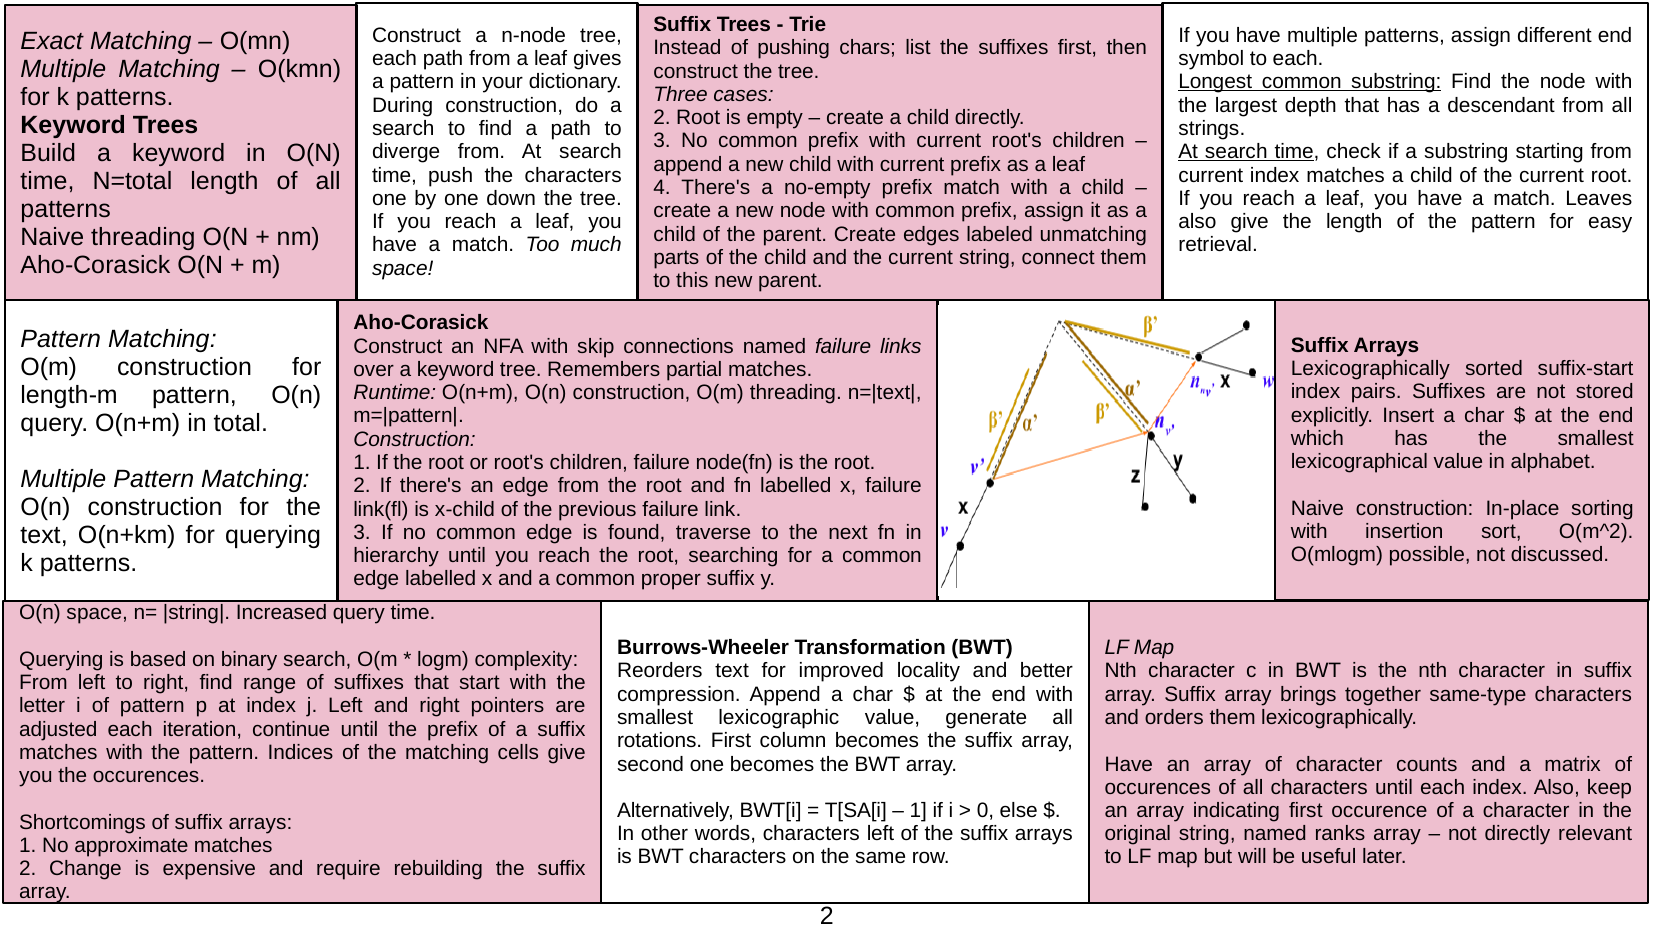

Construct a n-node tree, each path from a leaf gives a pattern in your dictionary. During construction, do a search to find a path to diverge from. At search time, push the characters one by one down the tree. If you reach a leaf, you have a match. Too much space!
If you have multiple patterns, assign different end symbol to each.
Longest common substring: Find the node with the largest depth that has a descendant from all strings.
At search time, check if a substring starting from current index matches a child of the current root. If you reach a leaf, you have a match. Leaves also give the length of the pattern for easy retrieval.
Exact Matching – O(mn)
Multiple Matching – O(kmn) for k patterns.
Keyword Trees
Build a keyword in O(N) time, N=total length of all patterns
Naive threading O(N + nm)
Aho-Corasick O(N + m)
Suffix Trees - Trie
Instead of pushing chars; list the suffixes first, then construct the tree.
Three cases:
2. Root is empty – create a child directly.
3. No common prefix with current root's children – append a new child with current prefix as a leaf
4. There's a no-empty prefix match with a child – create a new node with common prefix, assign it as a child of the parent. Create edges labeled unmatching parts of the child and the current string, connect them to this new parent.
Pattern Matching:
O(m) construction for length-m pattern, O(n) query. O(n+m) in total.
Multiple Pattern Matching:
O(n) construction for the text, O(n+km) for querying k patterns.
Aho-Corasick
Construct an NFA with skip connections named failure links over a keyword tree. Remembers partial matches.
Runtime: O(n+m), O(n) construction, O(m) threading. n=|text|, m=|pattern|.
Construction:
1. If the root or root's children, failure node(fn) is the root.
2. If there's an edge from the root and fn labelled x, failure link(fl) is x-child of the previous failure link.
3. If no common edge is found, traverse to the next fn in hierarchy until you reach the root, searching for a common edge labelled x and a common proper suffix y.
Suffix Arrays
Lexicographically sorted suffix-start index pairs. Suffixes are not stored explicitly. Insert a char $ at the end which has the smallest lexicographical value in alphabet.
Naive construction: In-place sorting with insertion sort, O(m^2). O(mlogm) possible, not discussed.
O(n) space, n= |string|. Increased query time.
Querying is based on binary search, O(m * logm) complexity:
From left to right, find range of suffixes that start with the letter i of pattern p at index j. Left and right pointers are adjusted each iteration, continue until the prefix of a suffix matches with the pattern. Indices of the matching cells give you the occurences.
Shortcomings of suffix arrays:
1. No approximate matches
2. Change is expensive and require rebuilding the suffix array.
Burrows-Wheeler Transformation (BWT)
Reorders text for improved locality and better compression. Append a char $ at the end with smallest lexicographic value, generate all rotations. First column becomes the suffix array, second one becomes the BWT array.
Alternatively, BWT[i] = T[SA[i] – 1] if i > 0, else $.
In other words, characters left of the suffix arrays is BWT characters on the same row.
LF Map
Nth character c in BWT is the nth character in suffix array. Suffix array brings together same-type characters and orders them lexicographically.
Have an array of character counts and a matrix of occurences of all characters until each index. Also, keep an array indicating first occurence of a character in the original string, named ranks array – not directly relevant to LF map but will be useful later.